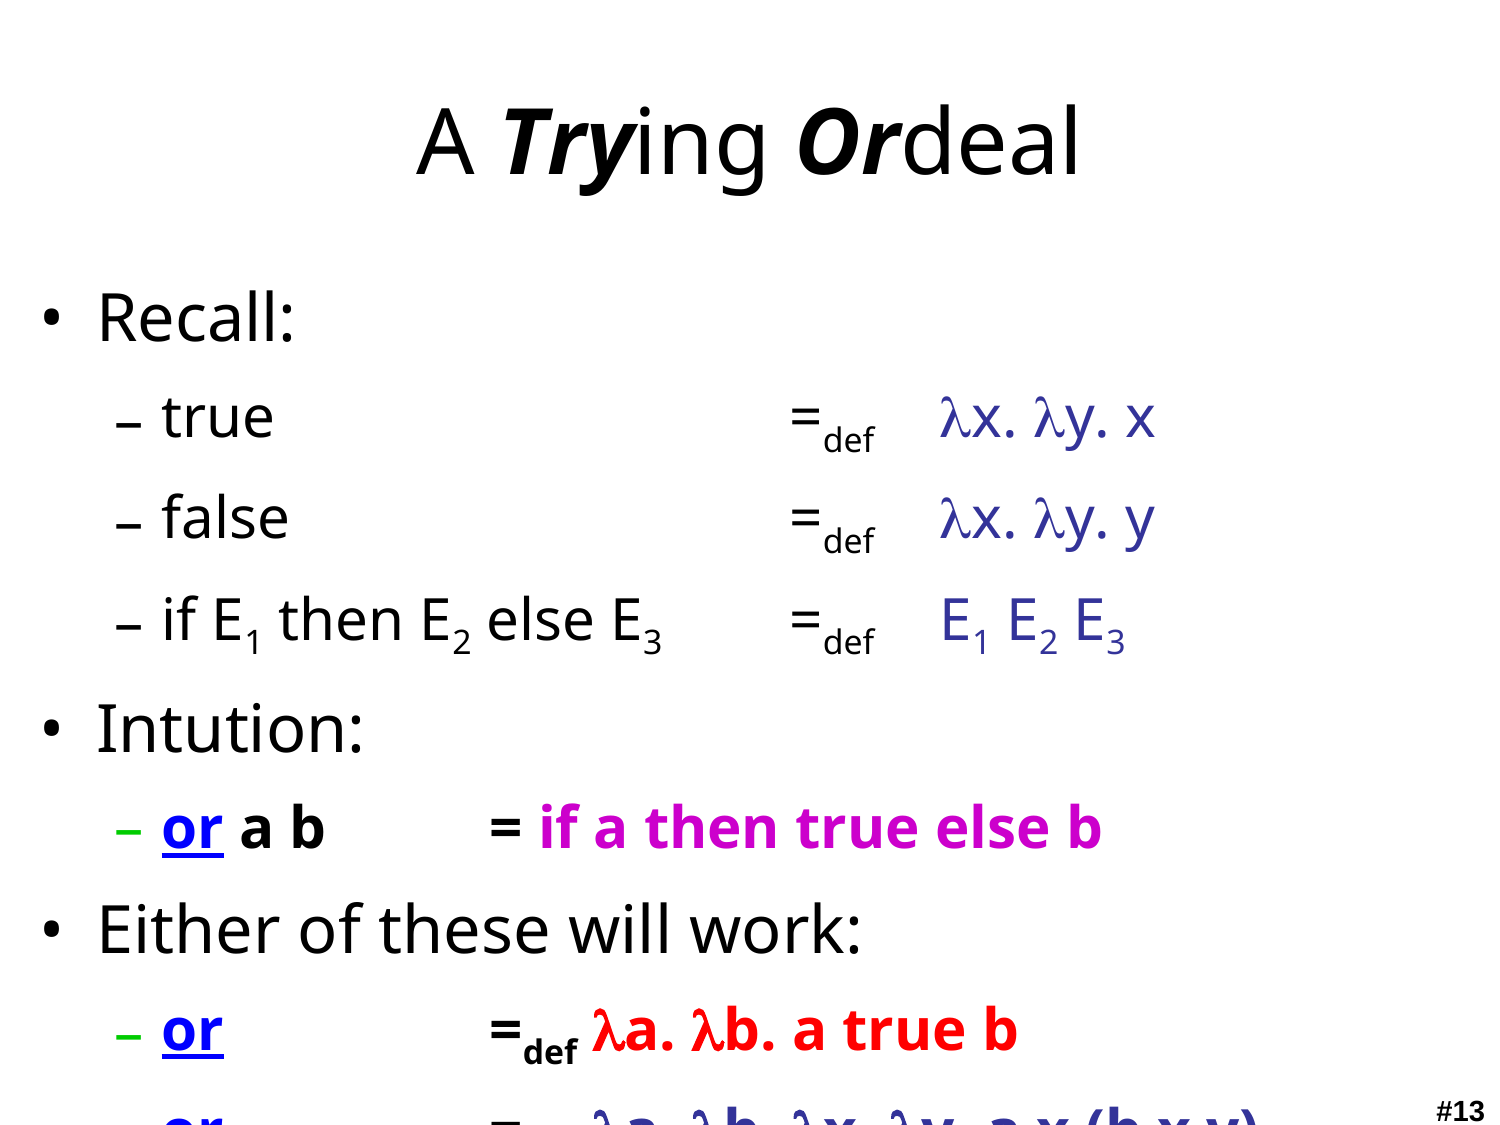

# A Trying Ordeal
Recall:
true 				=def 	x. y. x
false 				=def 	x. y. y
if E1 then E2 else E3 	=def 	E1 E2 E3
Intution:
or a b		= if a then true else b
Either of these will work:
or		=def a. b. a true b
or 		=def a. b. x. y. a x (b x y)
13